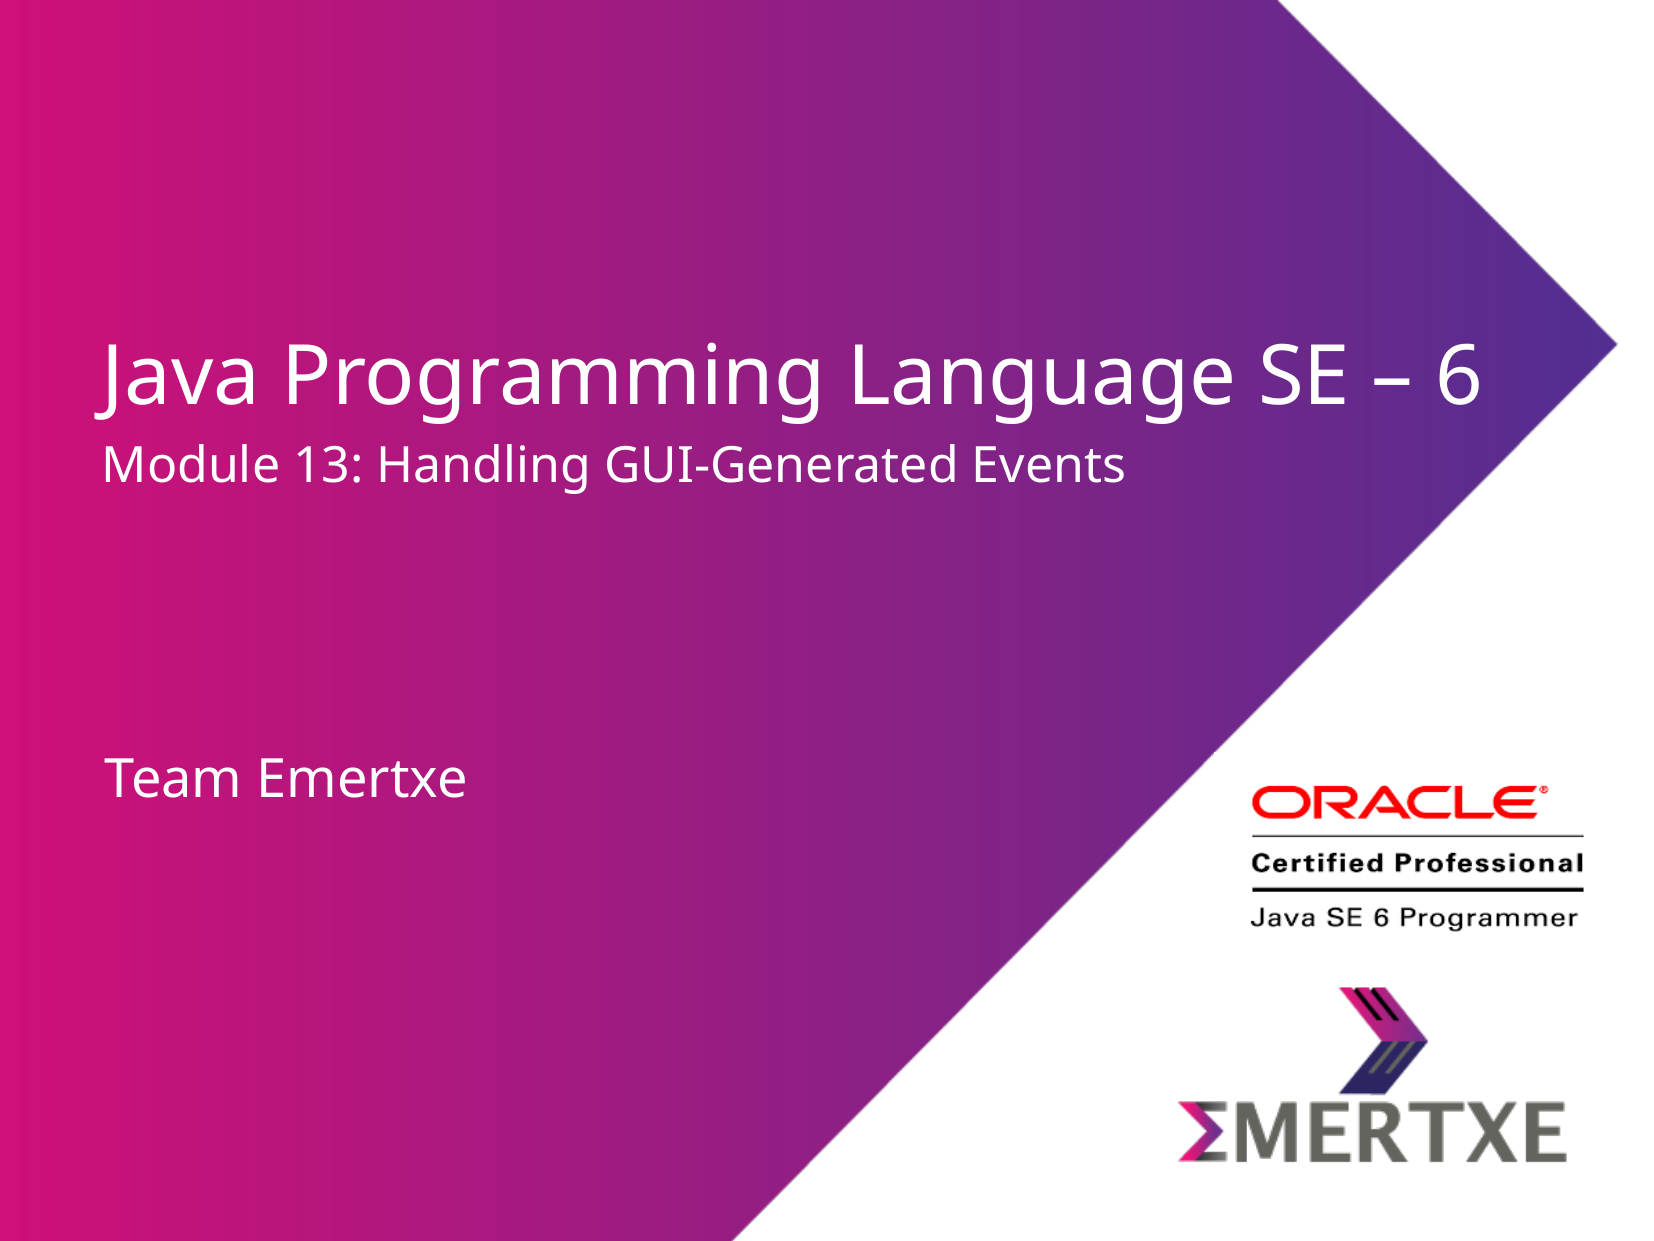

# Java Programming Language SE – 6 Module 13: Handling GUI-Generated Events